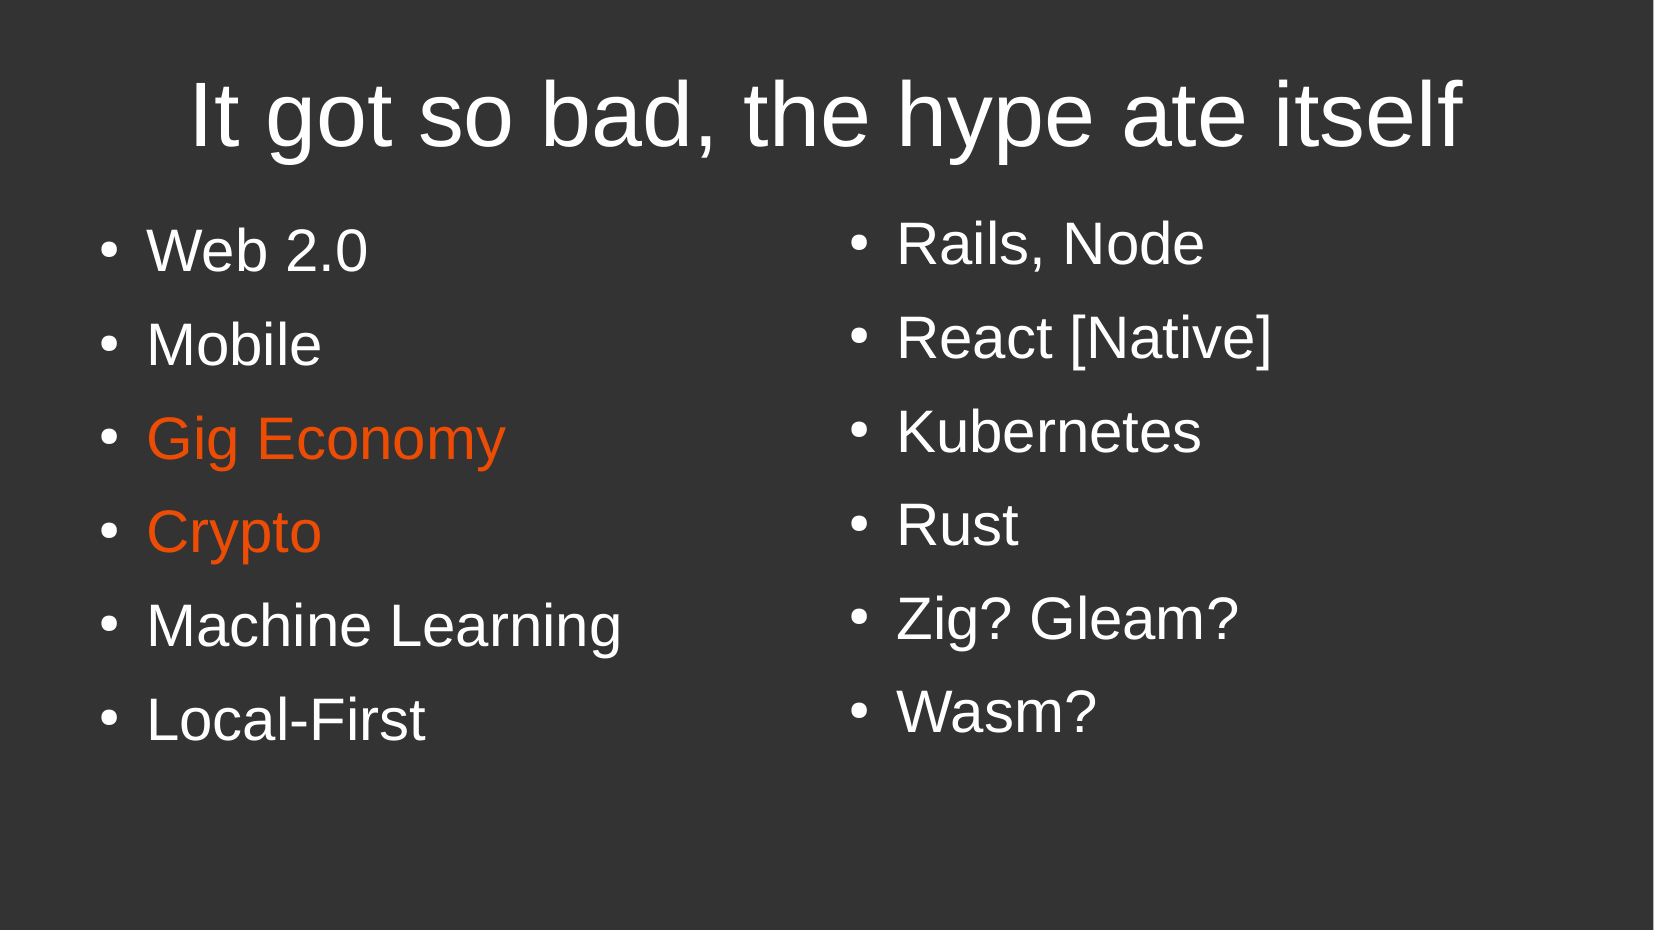

# It got so bad, the hype ate itself
Rails, Node
React [Native]
Kubernetes
Rust
Zig? Gleam?
Wasm?
Web 2.0
Mobile
Gig Economy
Crypto
Machine Learning
Local-First